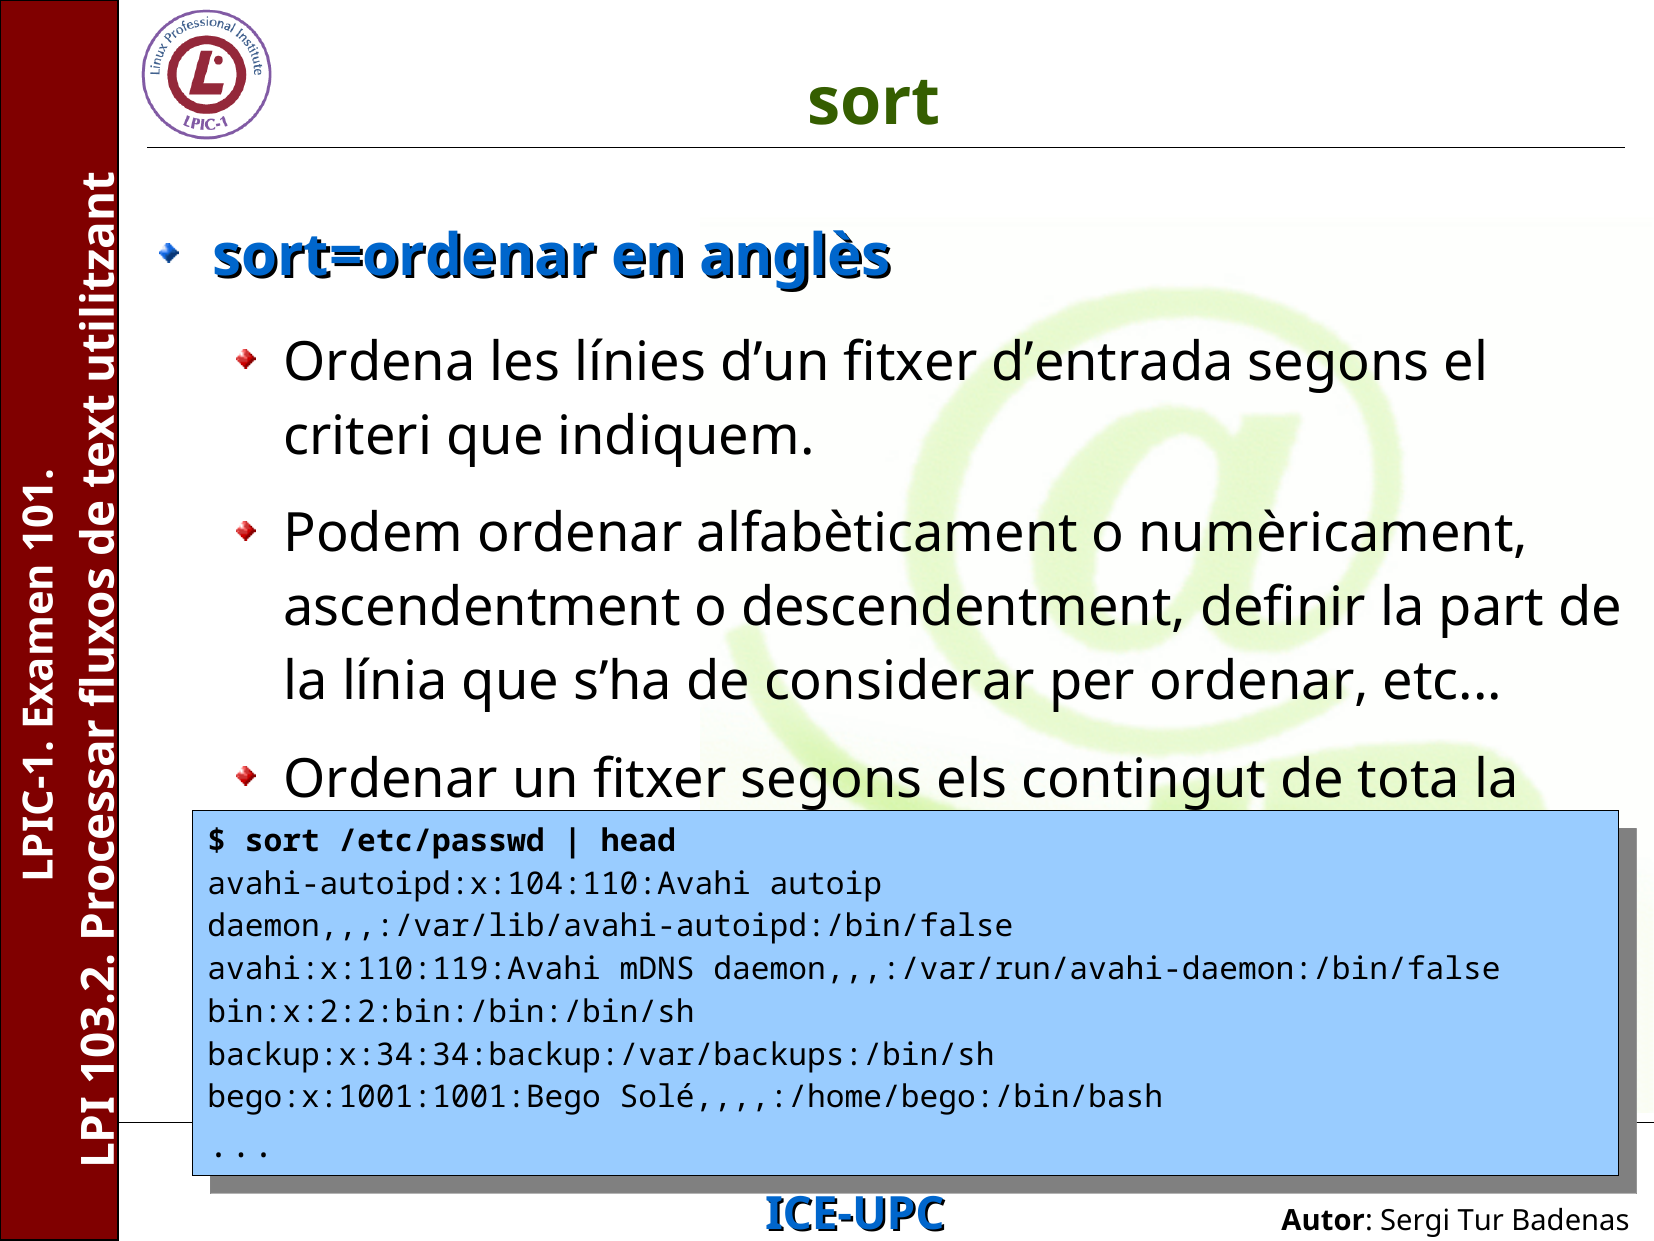

# sort
sort=ordenar en anglès
Ordena les línies d’un fitxer d’entrada segons el criteri que indiquem.
Podem ordenar alfabèticament o numèricament, ascendentment o descendentment, definir la part de la línia que s’ha de considerar per ordenar, etc...
Ordenar un fitxer segons els contingut de tota la línia:
$ sort /etc/passwd | head
avahi-autoipd:x:104:110:Avahi autoip daemon,,,:/var/lib/avahi-autoipd:/bin/false
avahi:x:110:119:Avahi mDNS daemon,,,:/var/run/avahi-daemon:/bin/false
bin:x:2:2:bin:/bin:/bin/sh
backup:x:34:34:backup:/var/backups:/bin/sh
bego:x:1001:1001:Bego Solé,,,,:/home/bego:/bin/bash
...